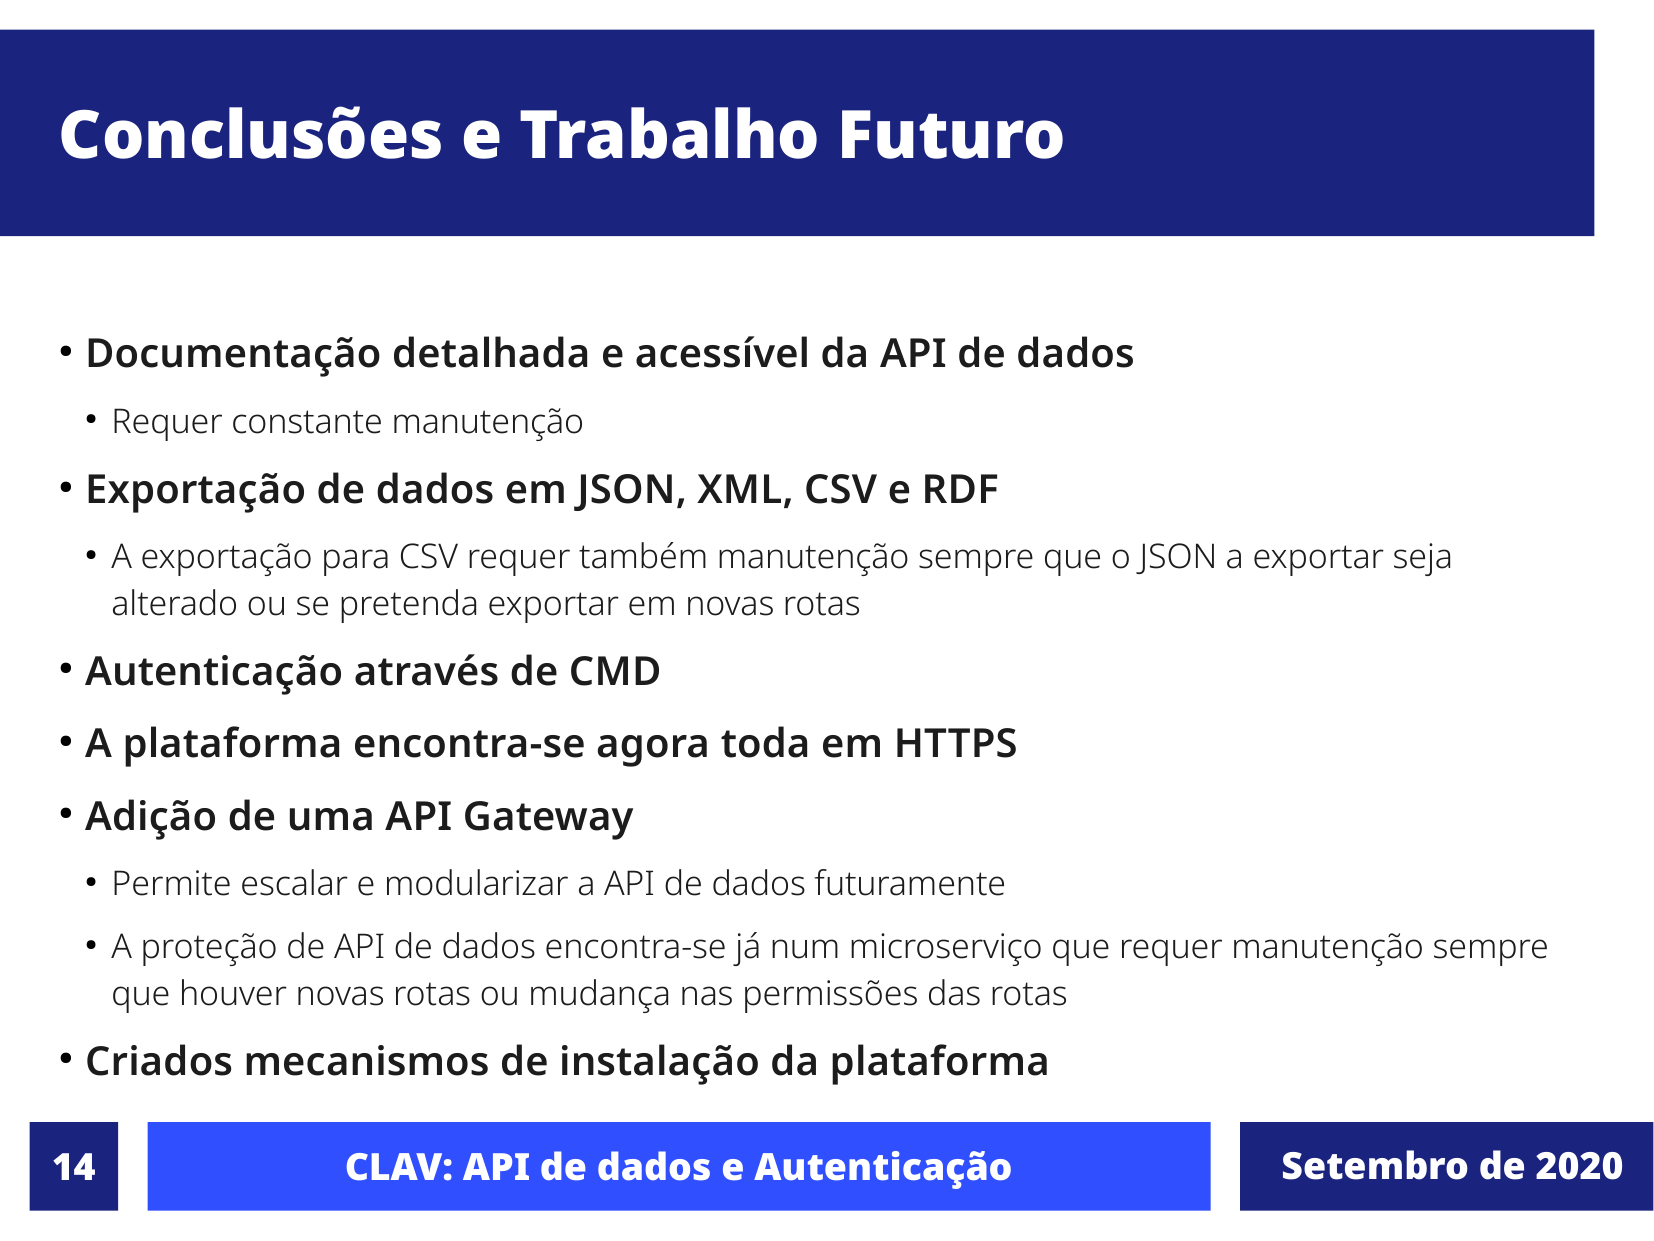

# Conclusões e Trabalho Futuro
Documentação detalhada e acessível da API de dados
Requer constante manutenção
Exportação de dados em JSON, XML, CSV e RDF
A exportação para CSV requer também manutenção sempre que o JSON a exportar seja alterado ou se pretenda exportar em novas rotas
Autenticação através de CMD
A plataforma encontra-se agora toda em HTTPS
Adição de uma API Gateway
Permite escalar e modularizar a API de dados futuramente
A proteção de API de dados encontra-se já num microserviço que requer manutenção sempre que houver novas rotas ou mudança nas permissões das rotas
Criados mecanismos de instalação da plataforma
14
CLAV: API de dados e Autenticação
Setembro de 2020